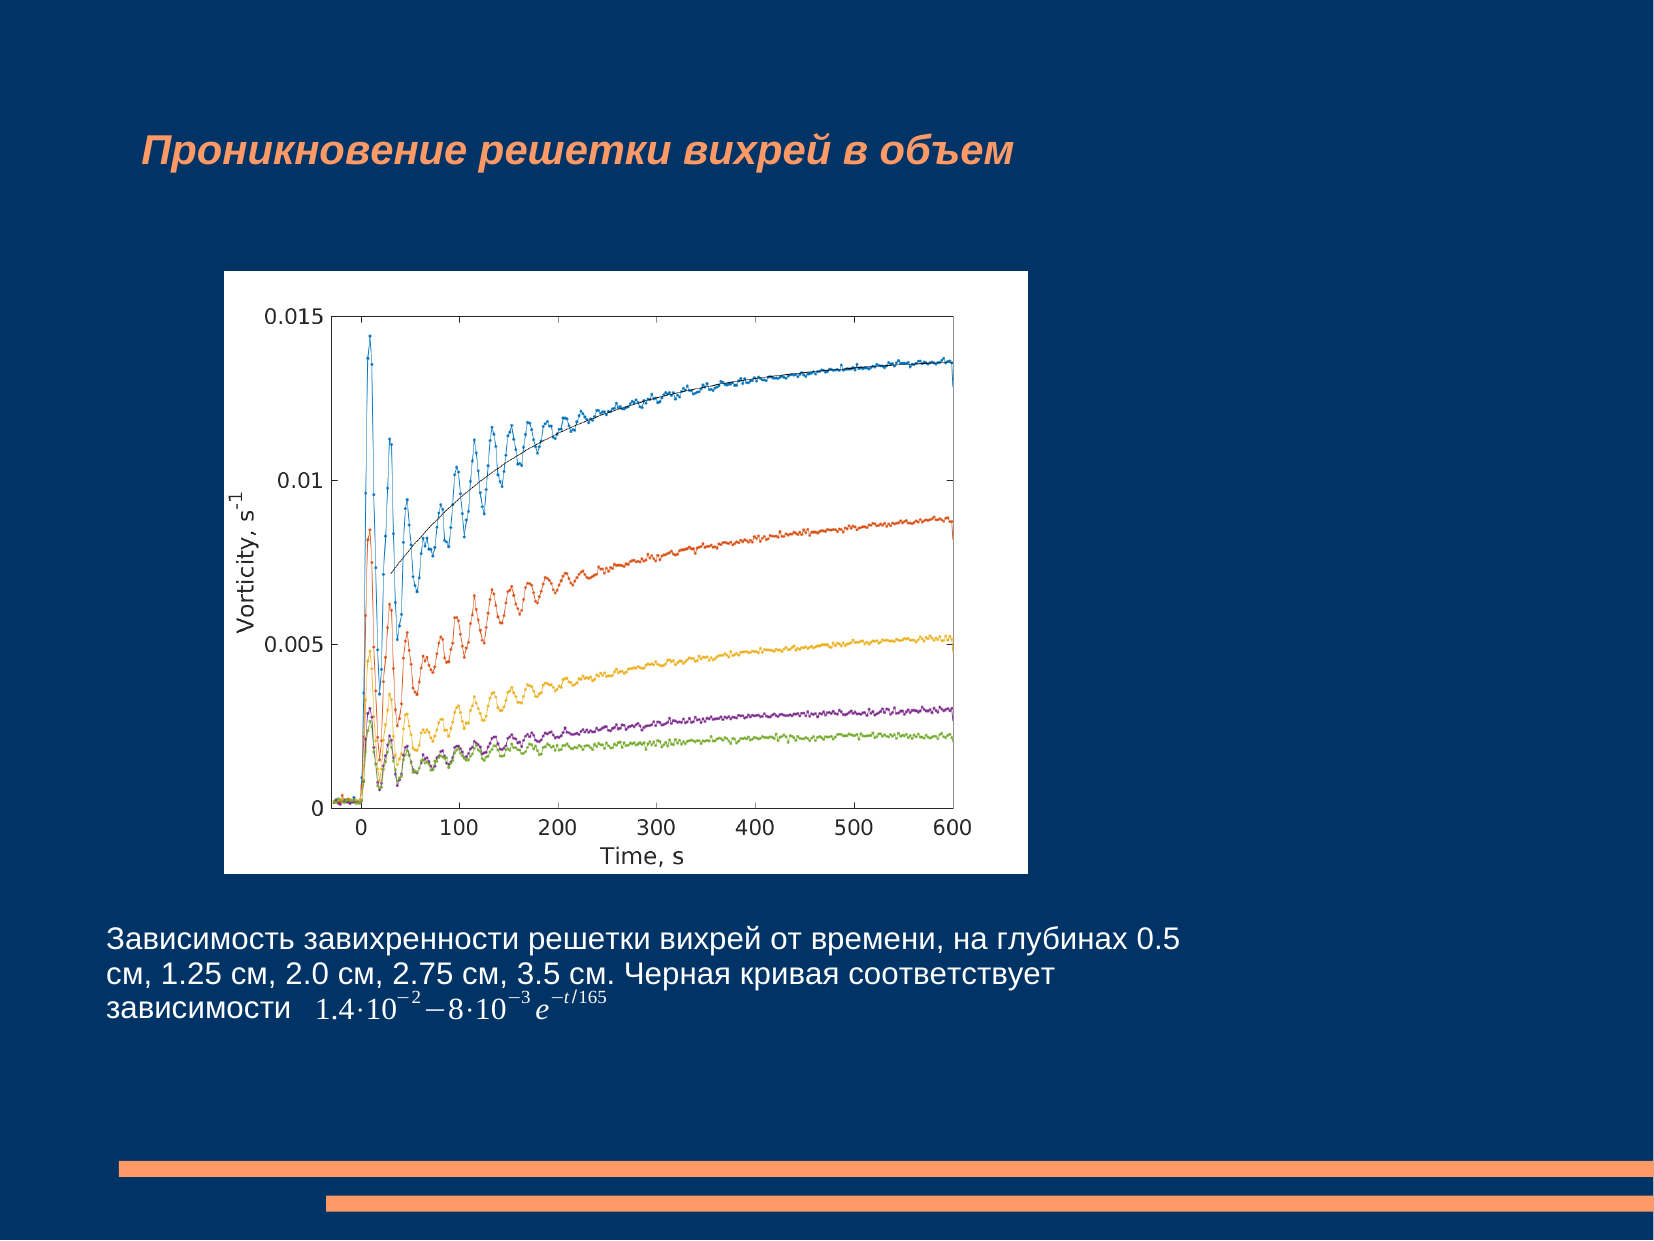

# Проникновение решетки вихрей в объем
Зависимость завихренности решетки вихрей от времени, на глубинах 0.5 см, 1.25 см, 2.0 см, 2.75 см, 3.5 см. Черная кривая соответствует зависимости